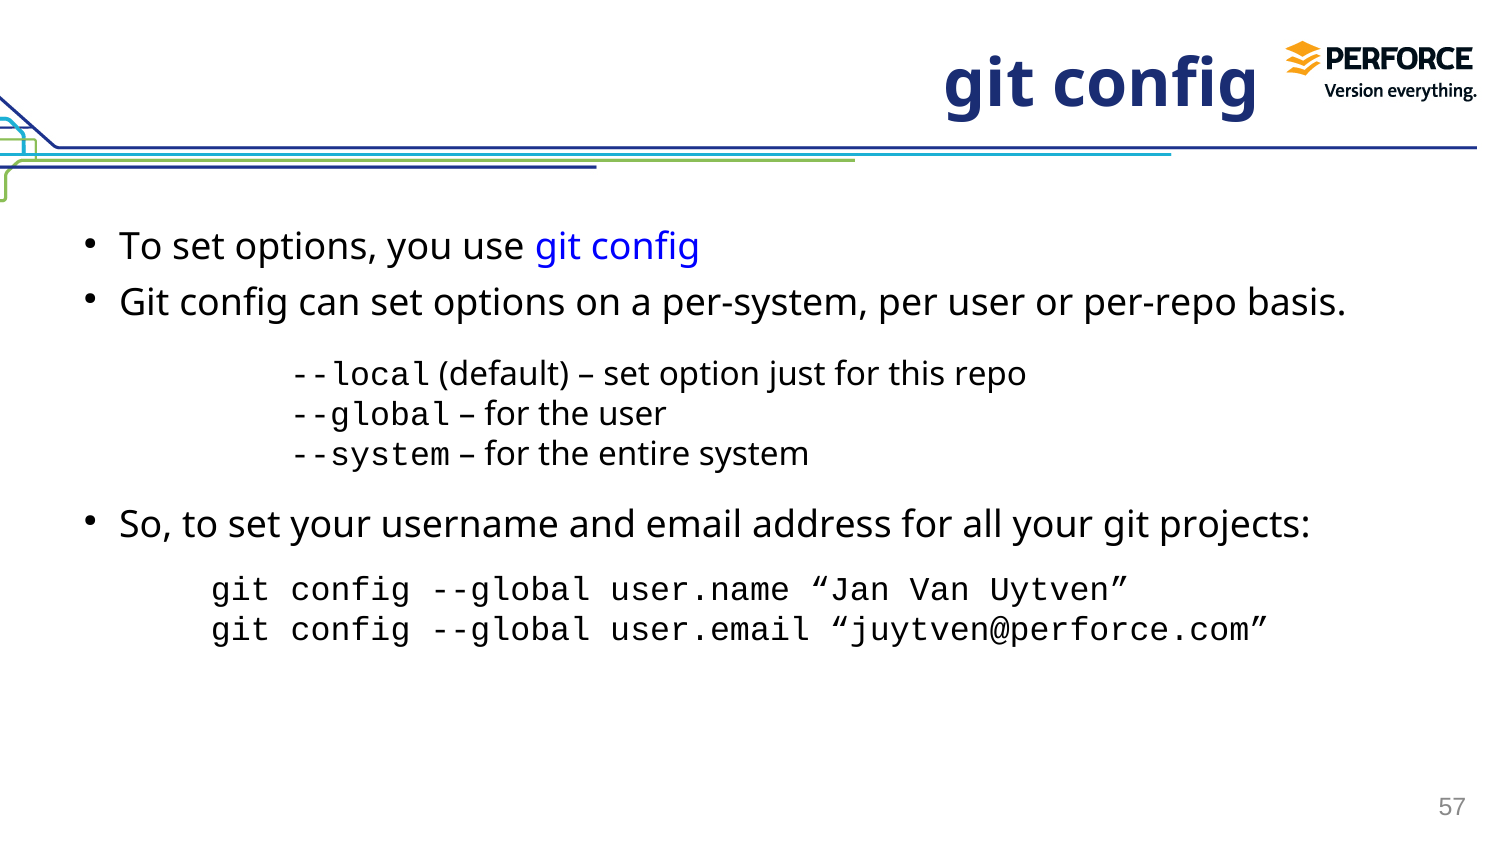

# git config
To set options, you use git config
Git config can set options on a per-system, per user or per-repo basis.
--local (default) – set option just for this repo
--global – for the user
--system – for the entire system
So, to set your username and email address for all your git projects:
git config --global user.name “Jan Van Uytven”
git config --global user.email “juytven@perforce.com”